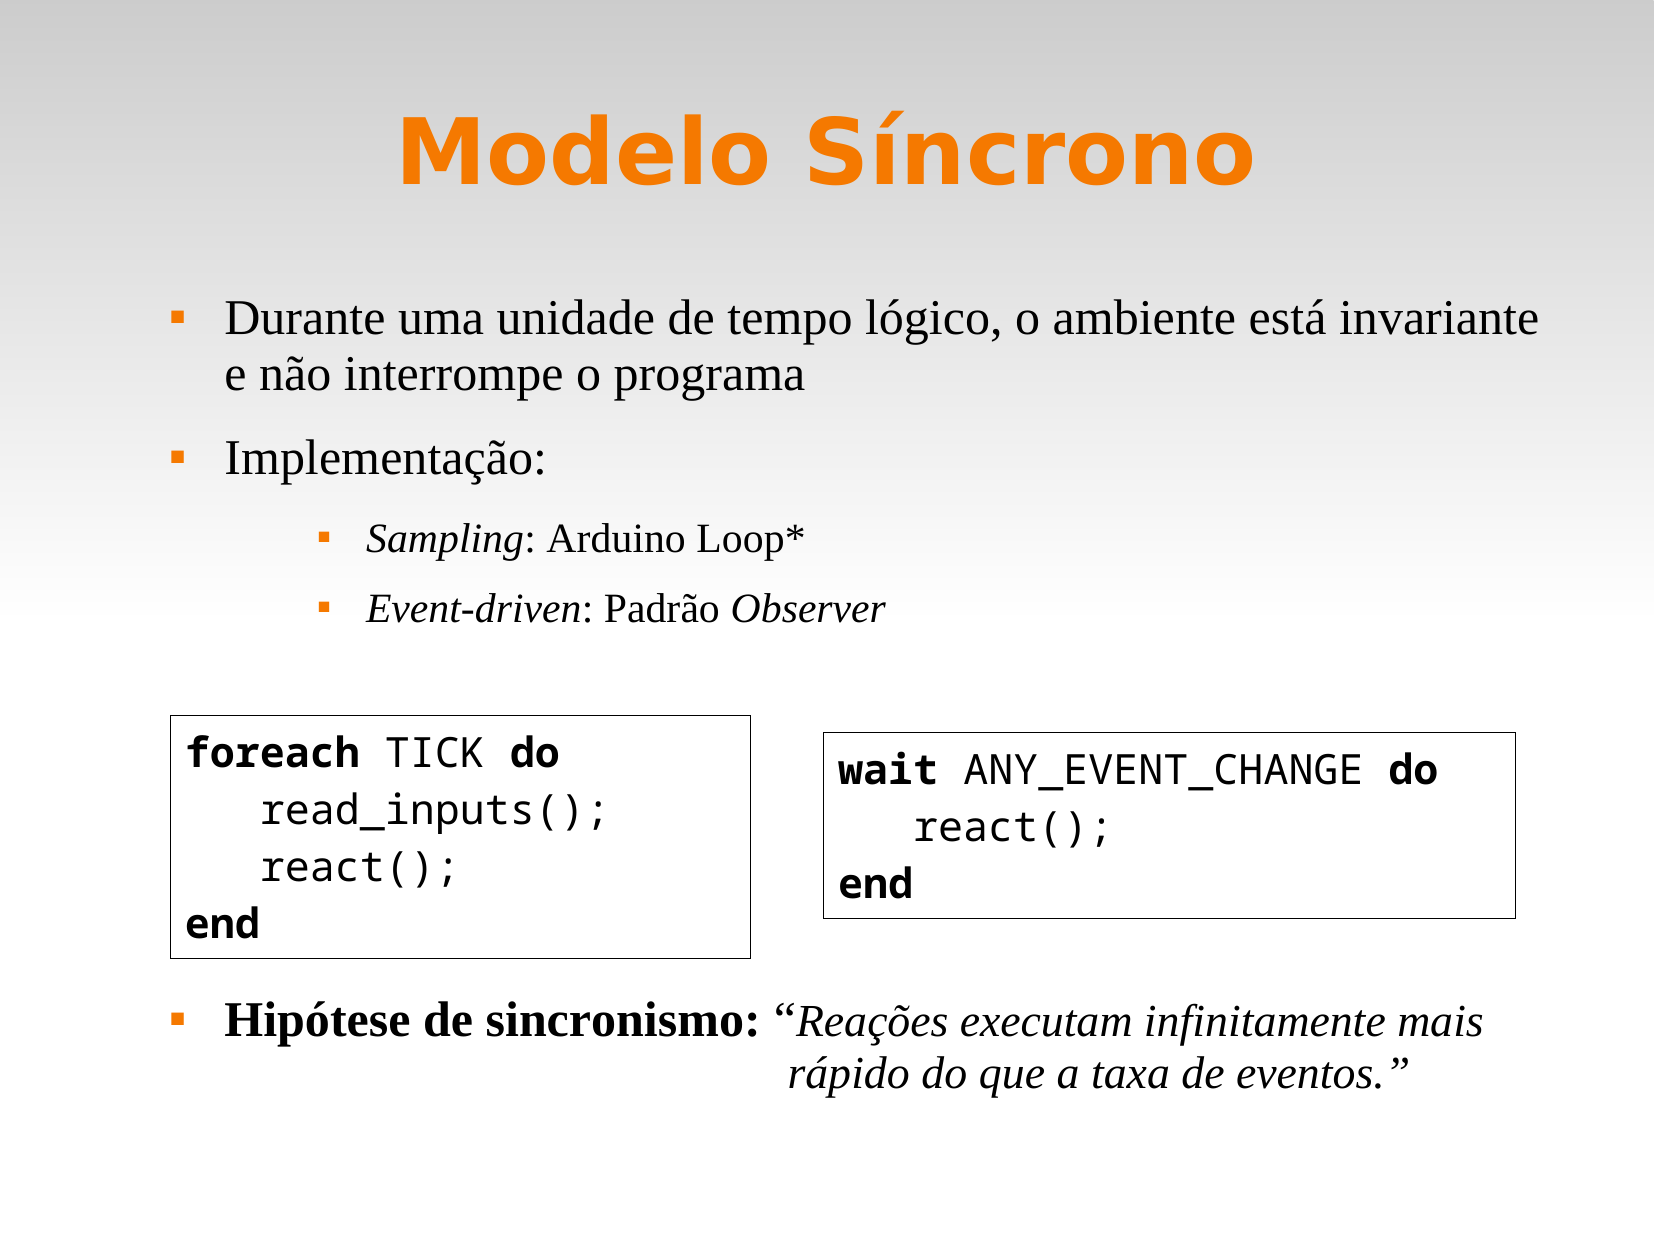

# Modelo Síncrono
Durante uma unidade de tempo lógico, o ambiente está invariante e não interrompe o programa
Implementação:
Sampling: Arduino Loop*
Event-driven: Padrão Observer
Hipótese de sincronismo: “Reações executam infinitamente mais rápido do que a taxa de eventos.”
foreach TICK do
 read_inputs();
 react();
end
wait ANY_EVENT_CHANGE do
 react();
end